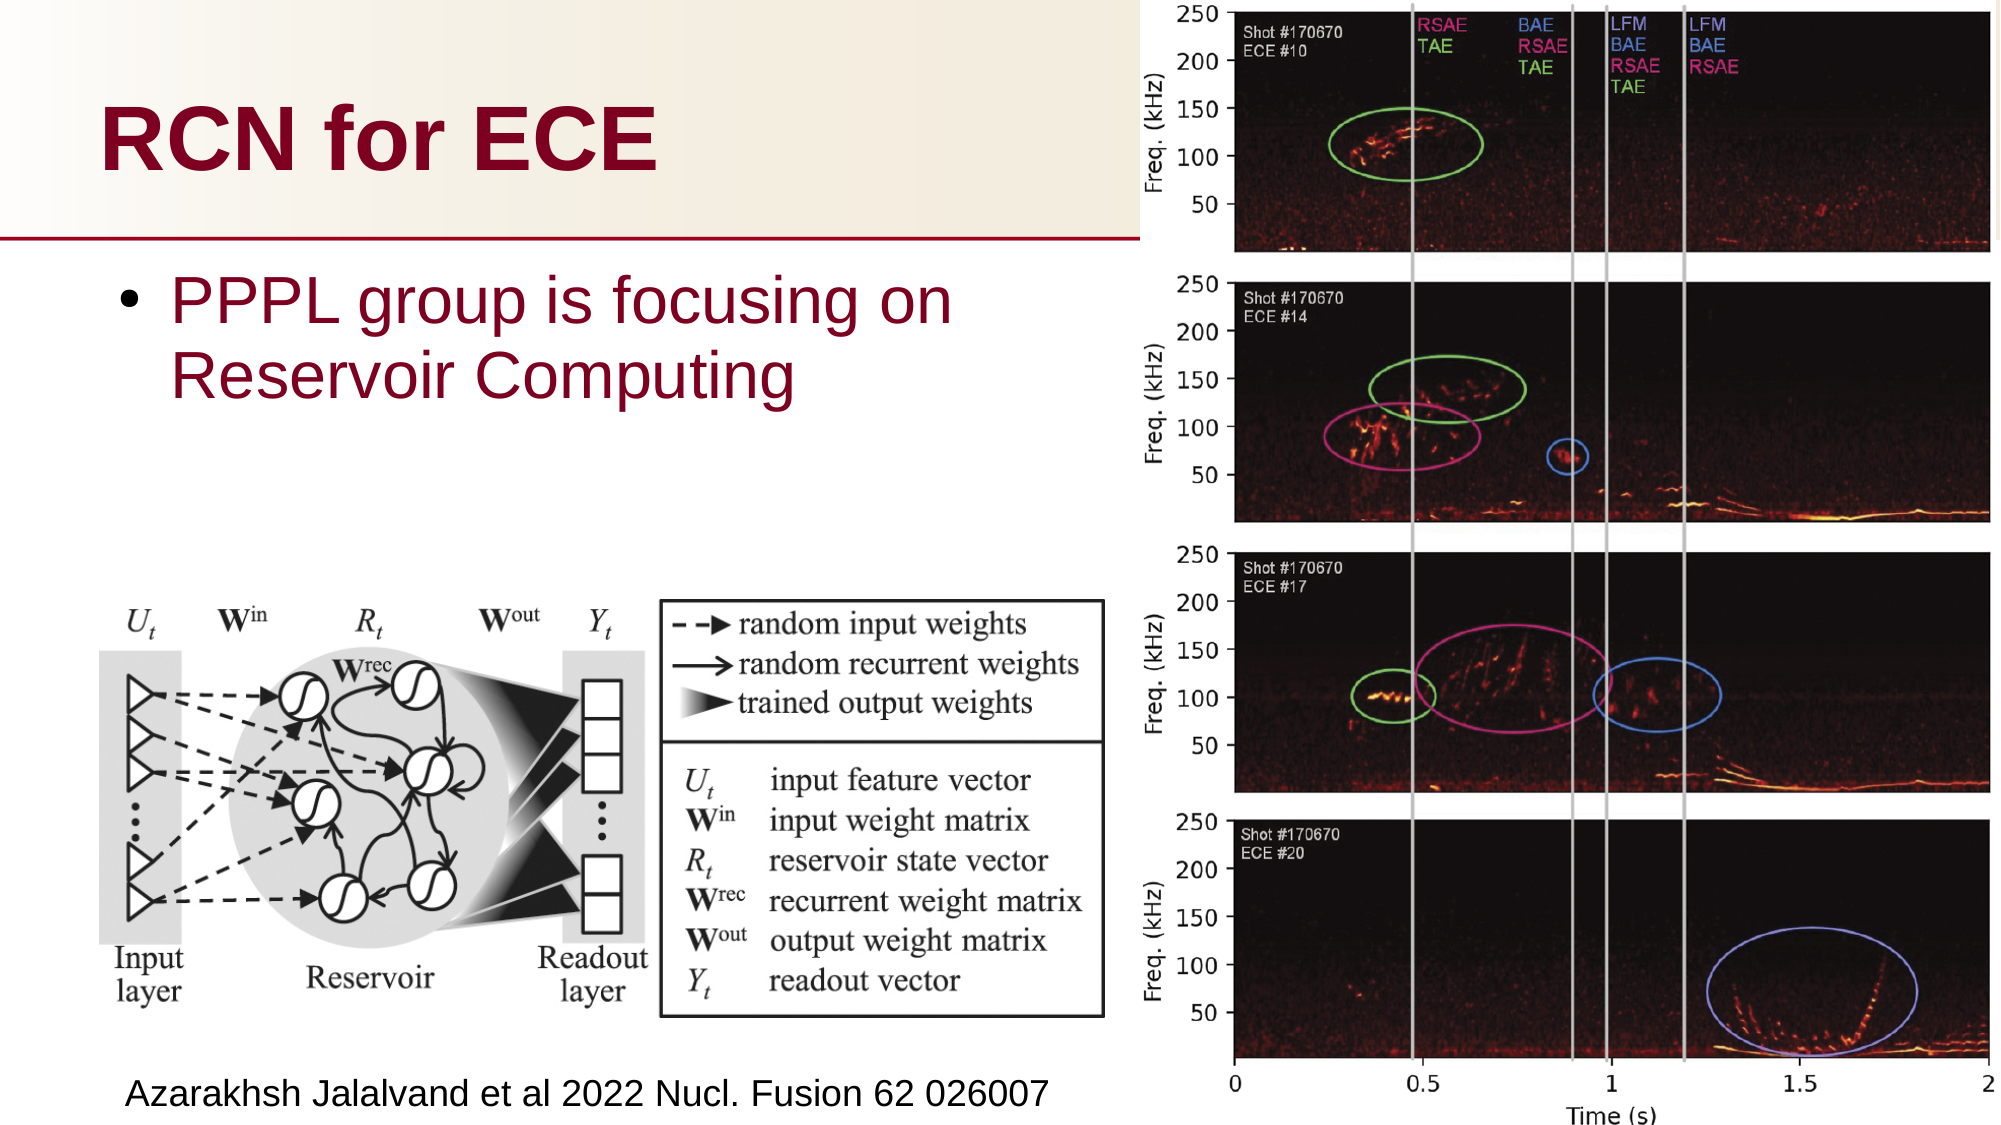

# RCN for ECE
PPPL group is focusing on Reservoir Computing
Azarakhsh Jalalvand et al 2022 Nucl. Fusion 62 026007